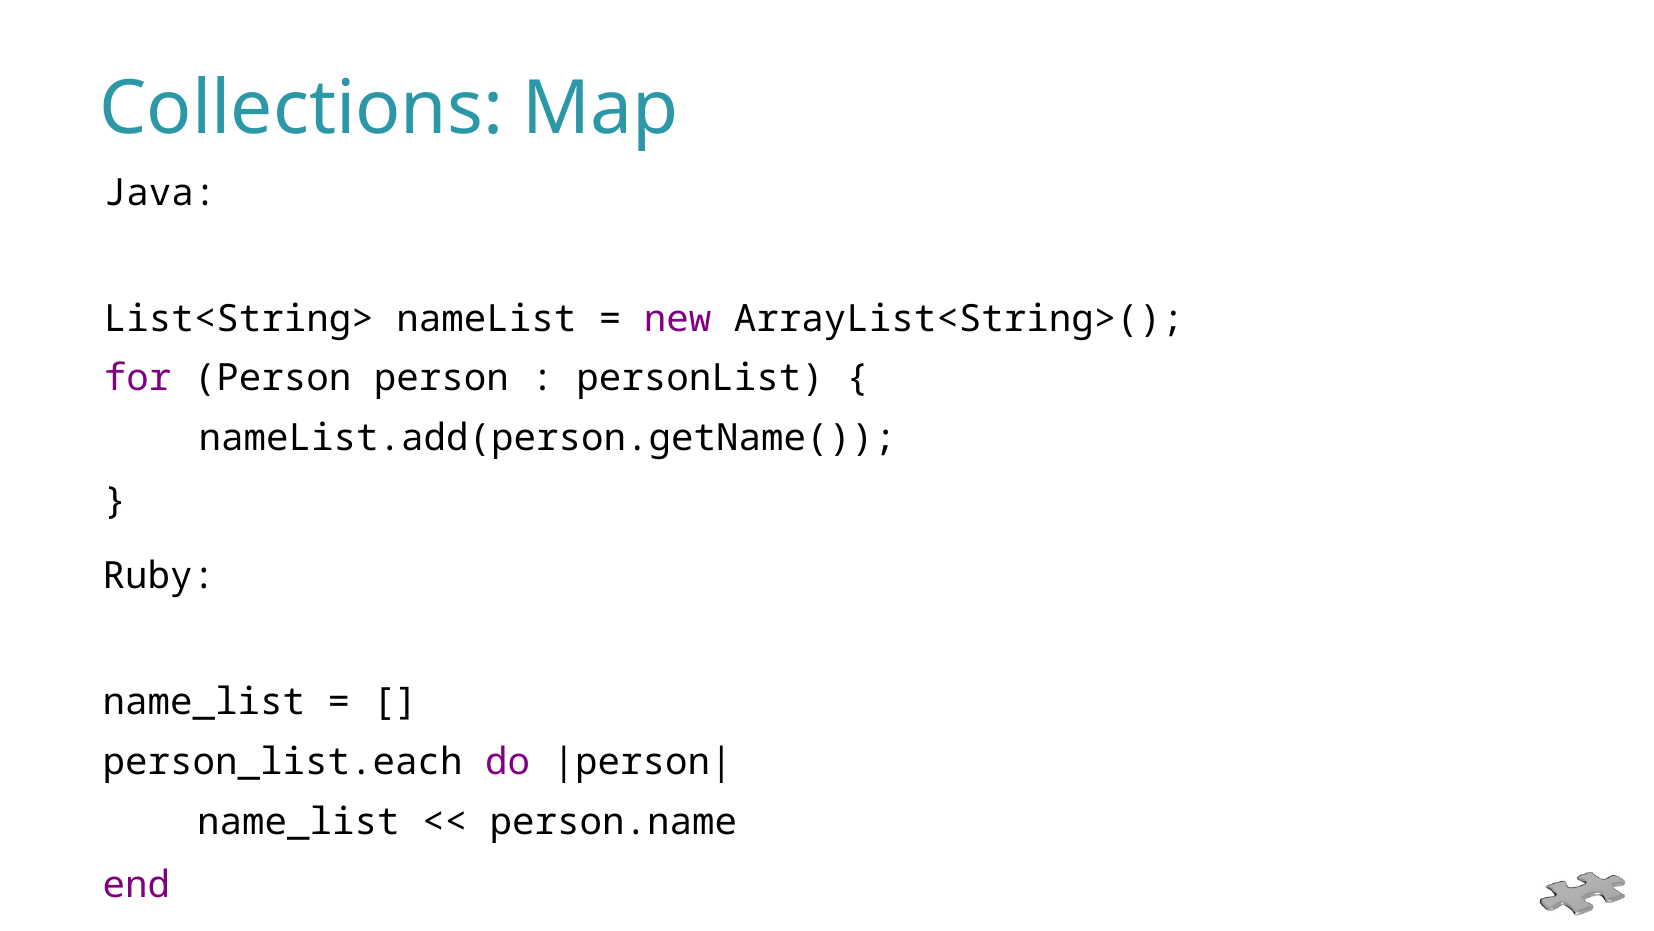

# Collections: Map
Java:
List<String> nameList = new ArrayList<String>();
for (Person person : personList) {
nameList.add(person.getName());
}
Ruby:
name_list = []
person_list.each do |person|
name_list << person.name
end